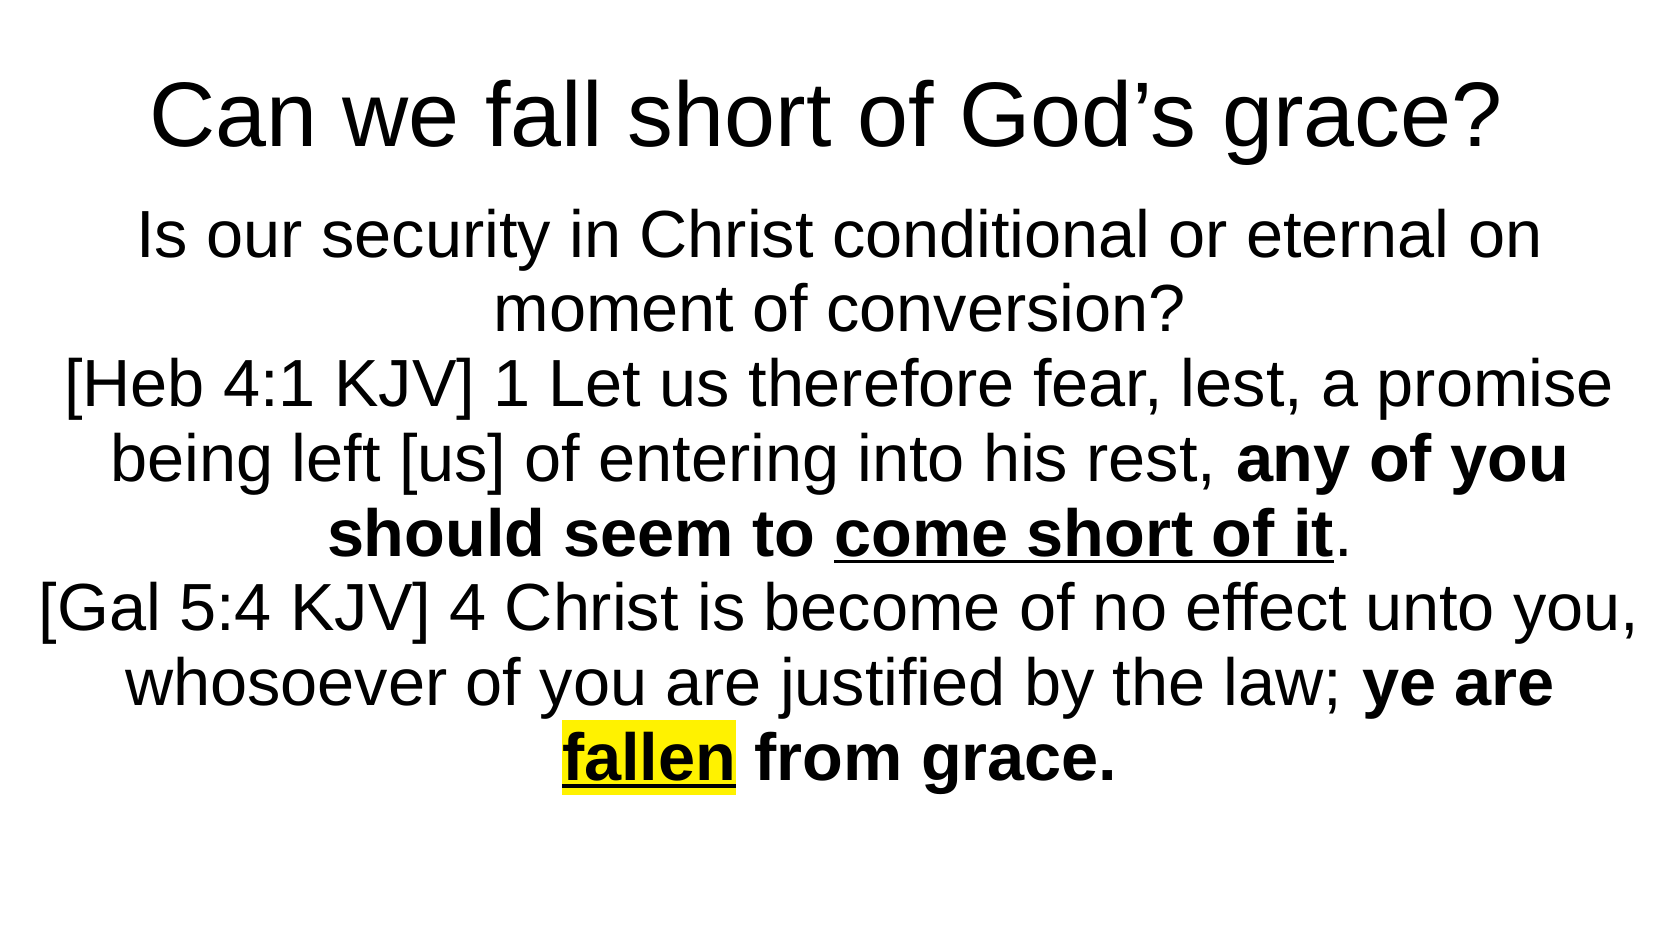

# Can we fall short of God’s grace?
Is our security in Christ conditional or eternal on moment of conversion?
[Heb 4:1 KJV] 1 Let us therefore fear, lest, a promise being left [us] of entering into his rest, any of you should seem to come short of it.
[Gal 5:4 KJV] 4 Christ is become of no effect unto you, whosoever of you are justified by the law; ye are fallen from grace.